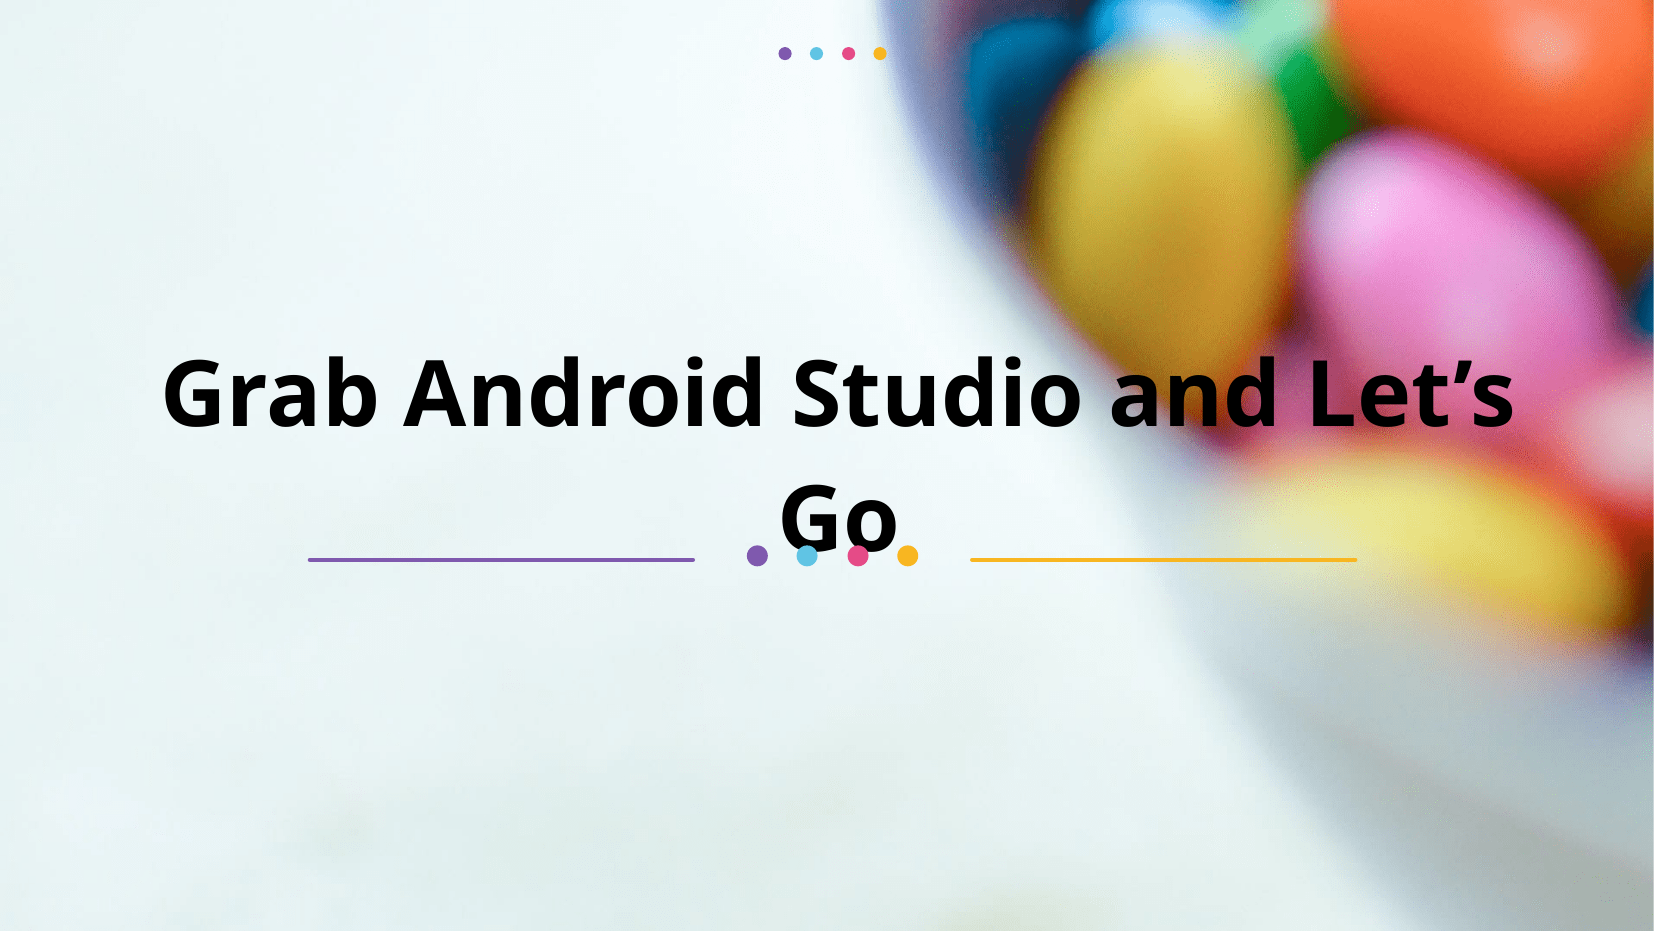

# Grab Android Studio and Let’s Go